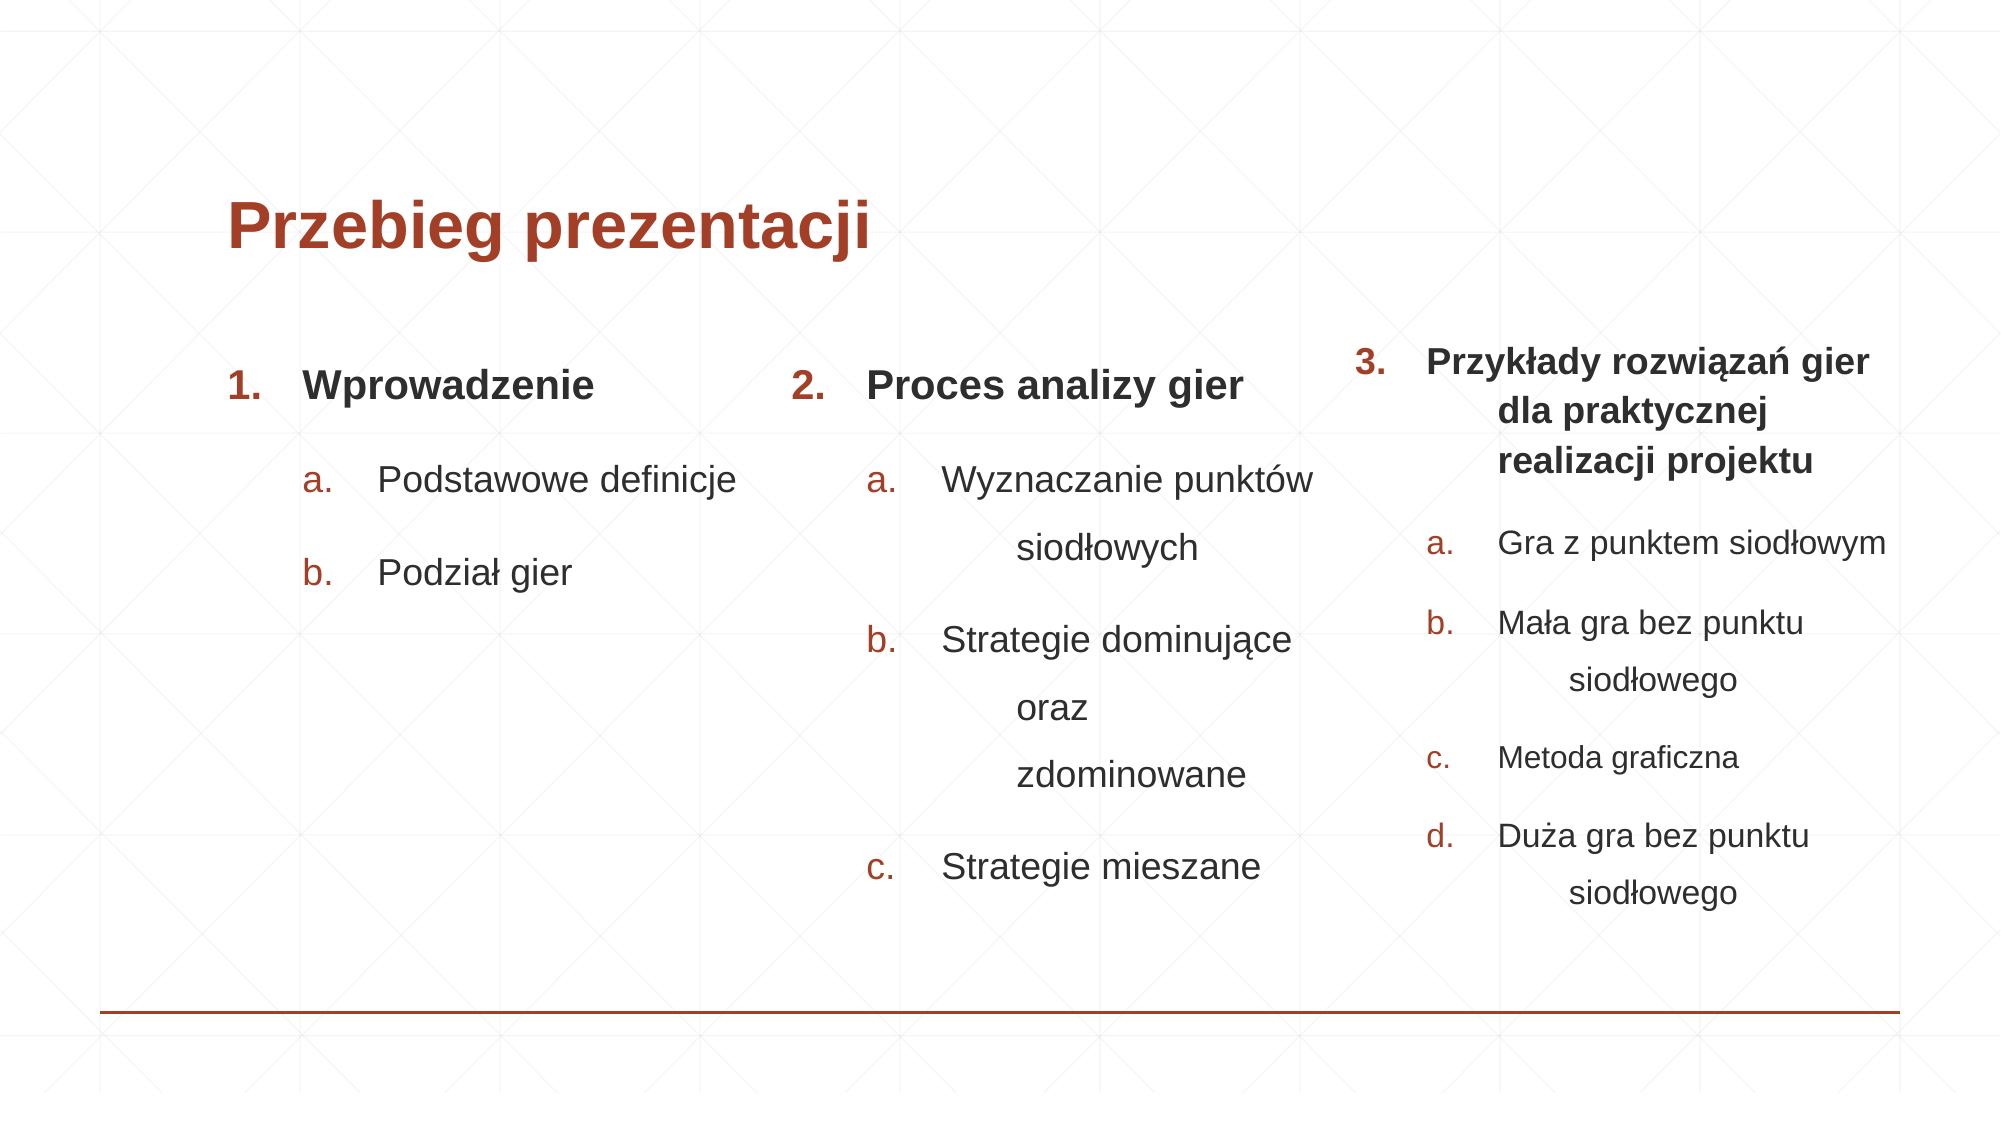

# Przebieg prezentacji
Wprowadzenie
Podstawowe definicje
Podział gier
Proces analizy gier
Wyznaczanie punktów siodłowych
Strategie dominujące oraz zdominowane
Strategie mieszane
Przykłady rozwiązań gier dla praktycznej realizacji projektu
Gra z punktem siodłowym
Mała gra bez punktu siodłowego
Metoda graficzna
Duża gra bez punktu siodłowego